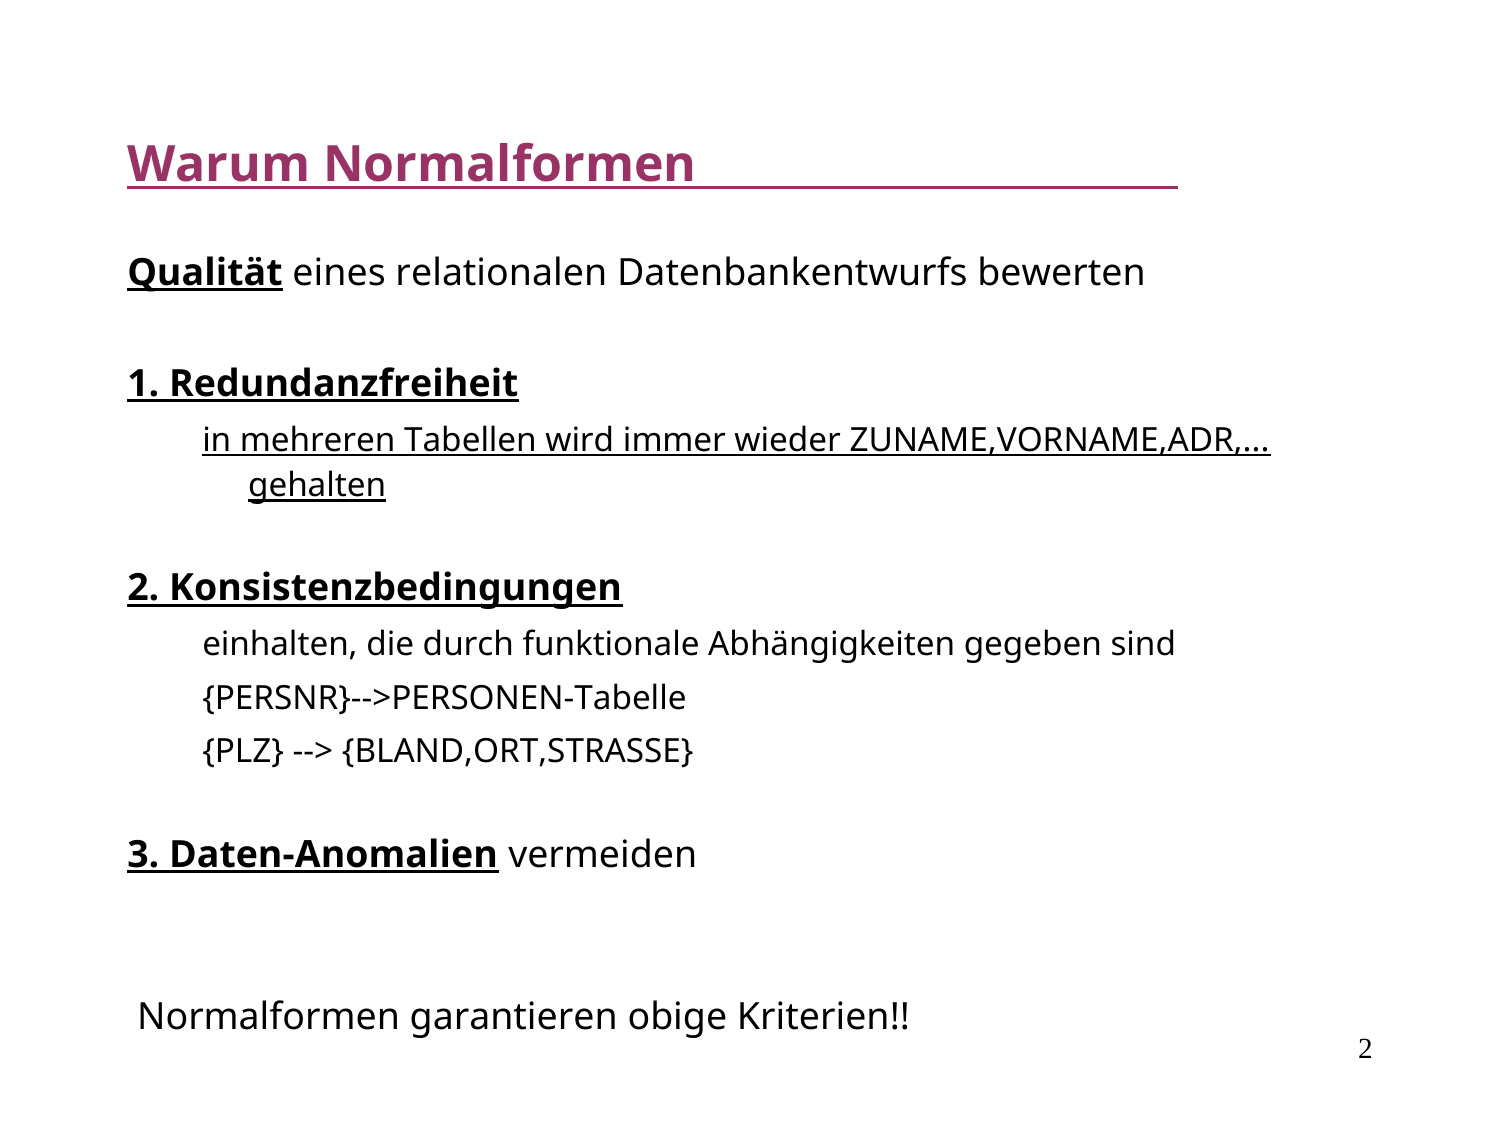

# Warum Normalformen
Qualität eines relationalen Datenbankentwurfs bewerten
1. Redundanzfreiheit
in mehreren Tabellen wird immer wieder ZUNAME,VORNAME,ADR,... gehalten
2. Konsistenzbedingungen
einhalten, die durch funktionale Abhängigkeiten gegeben sind
{PERSNR}-->PERSONEN-Tabelle
{PLZ} --> {BLAND,ORT,STRASSE}
3. Daten-Anomalien vermeiden
 Normalformen garantieren obige Kriterien!!
2